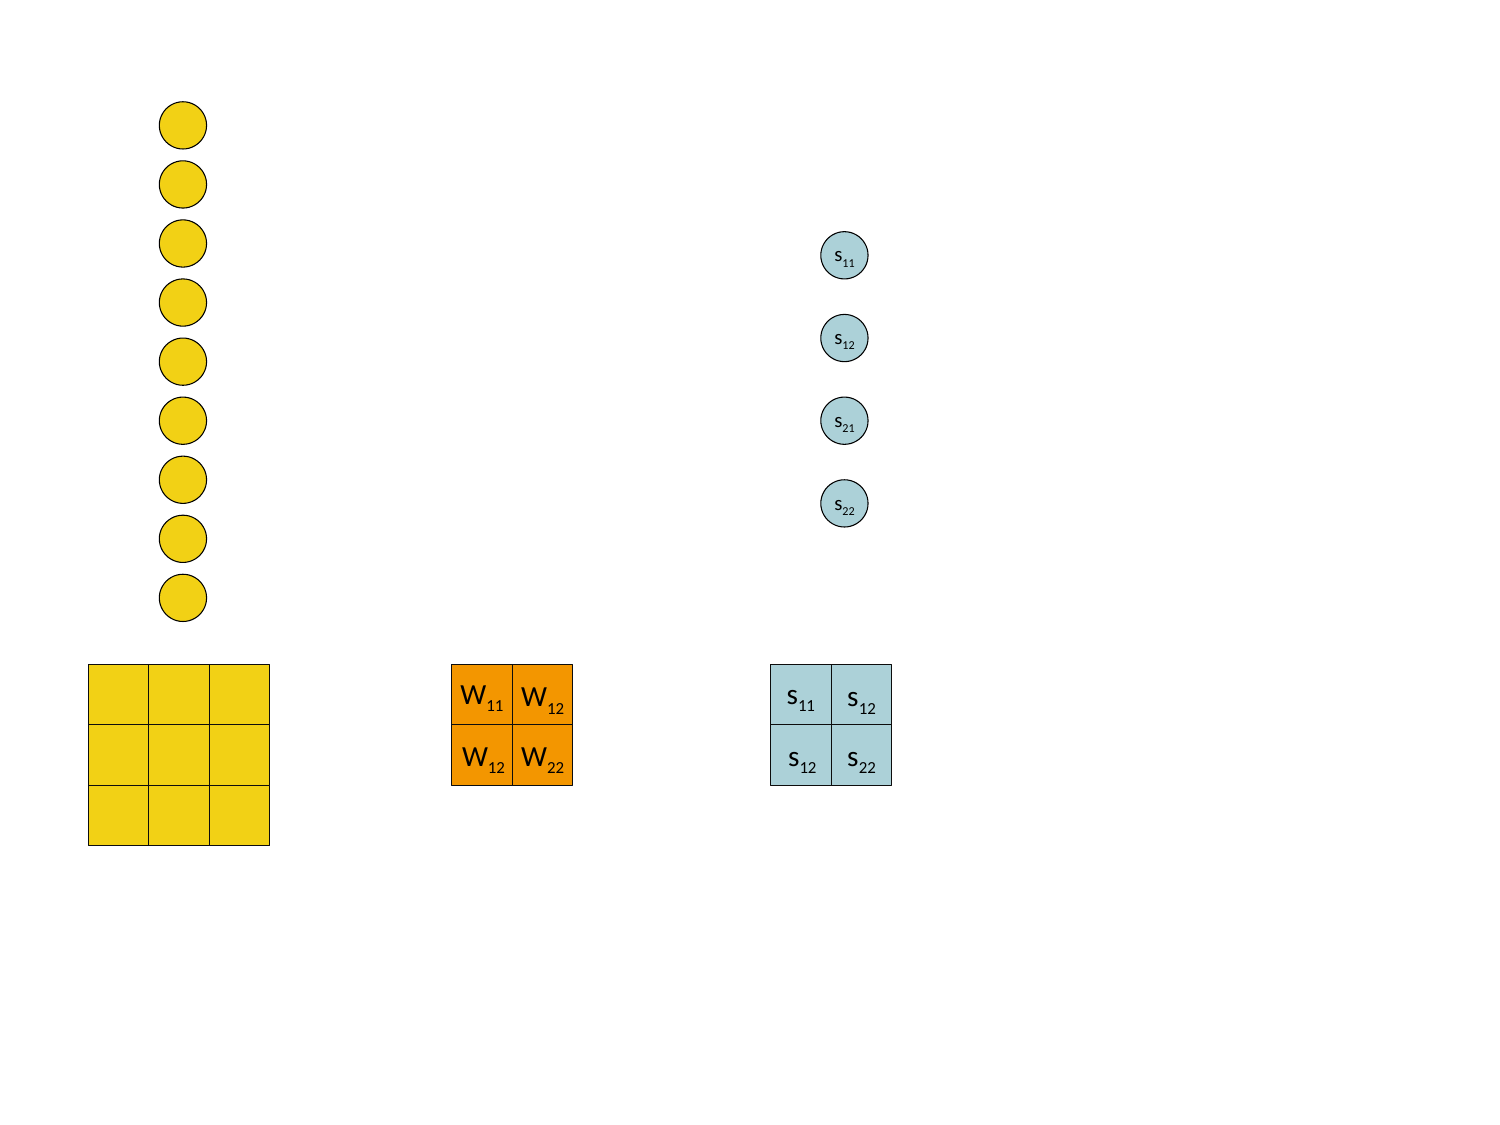

s11
s12
s21
s22
W11
W12
W12
W22
s11
s12
s12
s22